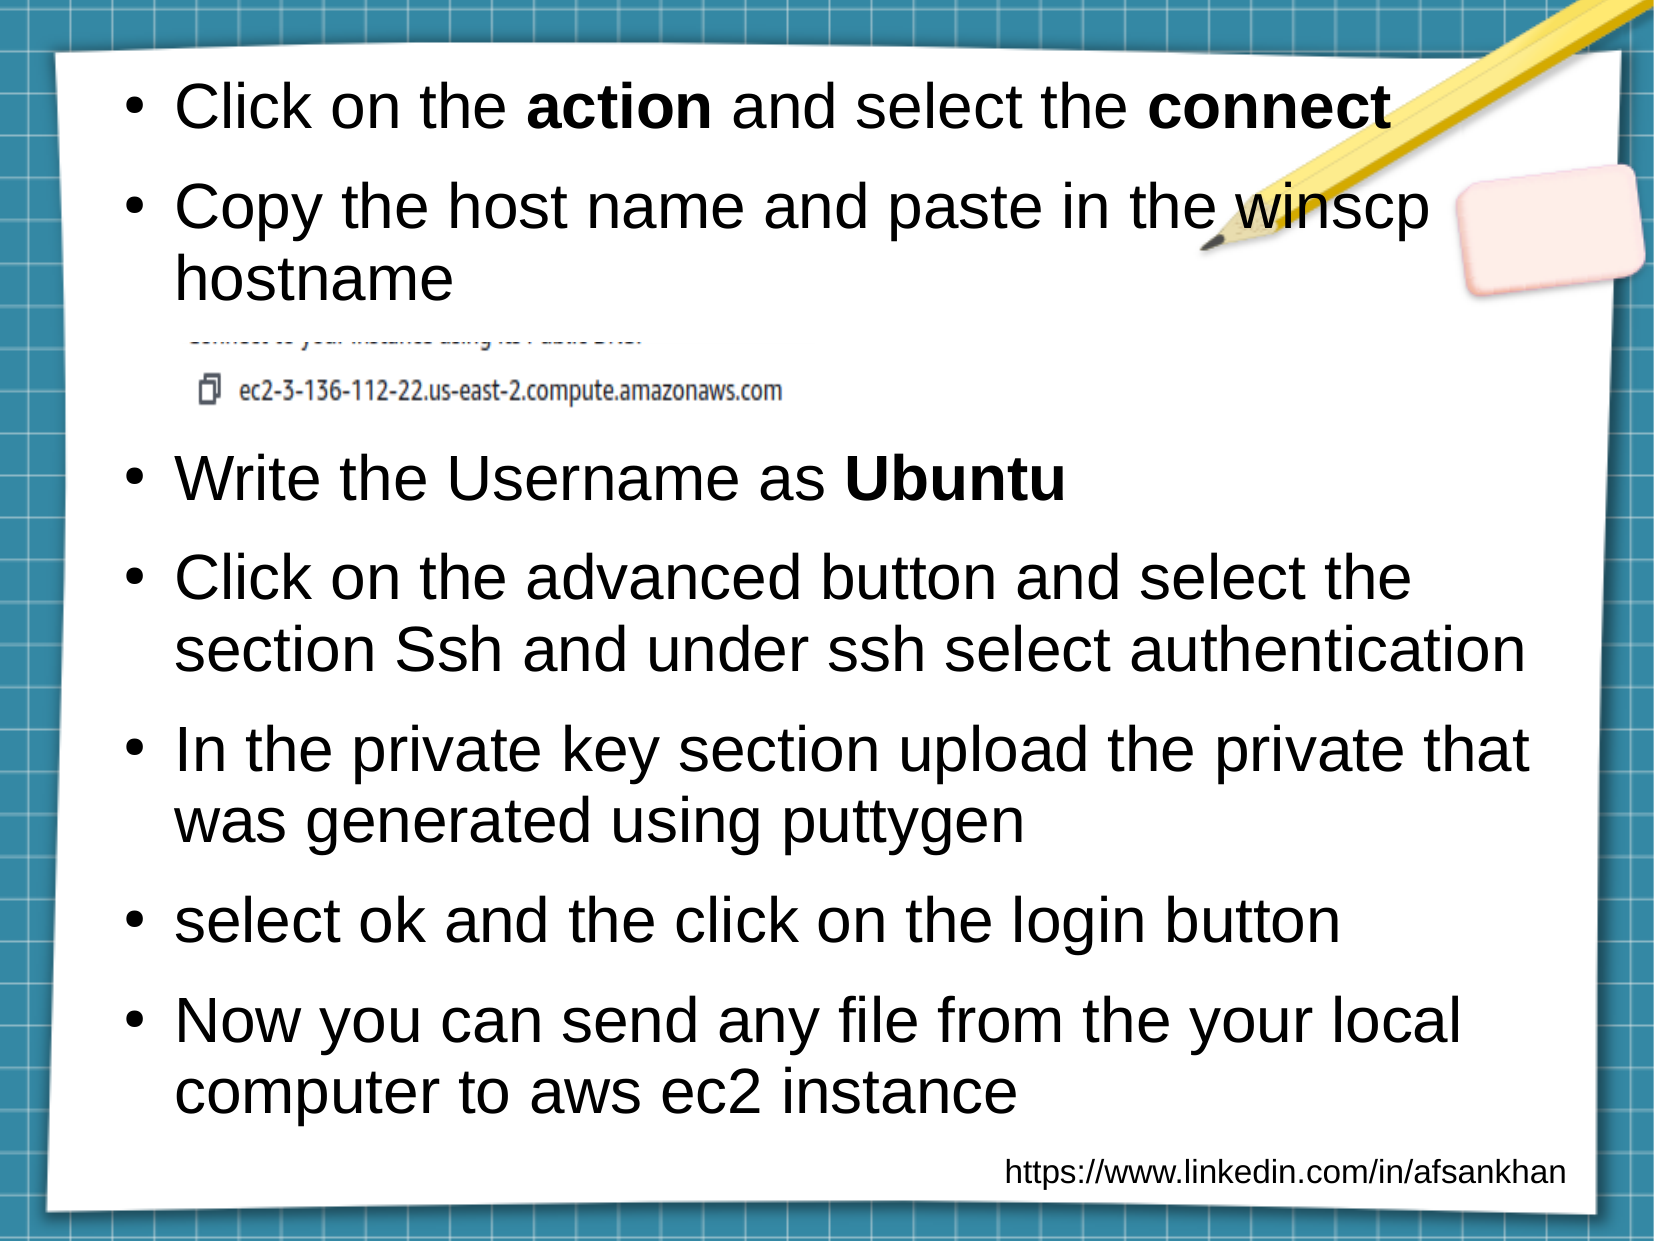

# Click on the action and select the connect
Copy the host name and paste in the winscp hostname
Write the Username as Ubuntu
Click on the advanced button and select the section Ssh and under ssh select authentication
In the private key section upload the private that was generated using puttygen
select ok and the click on the login button
Now you can send any file from the your local computer to aws ec2 instance
https://www.linkedin.com/in/afsankhan